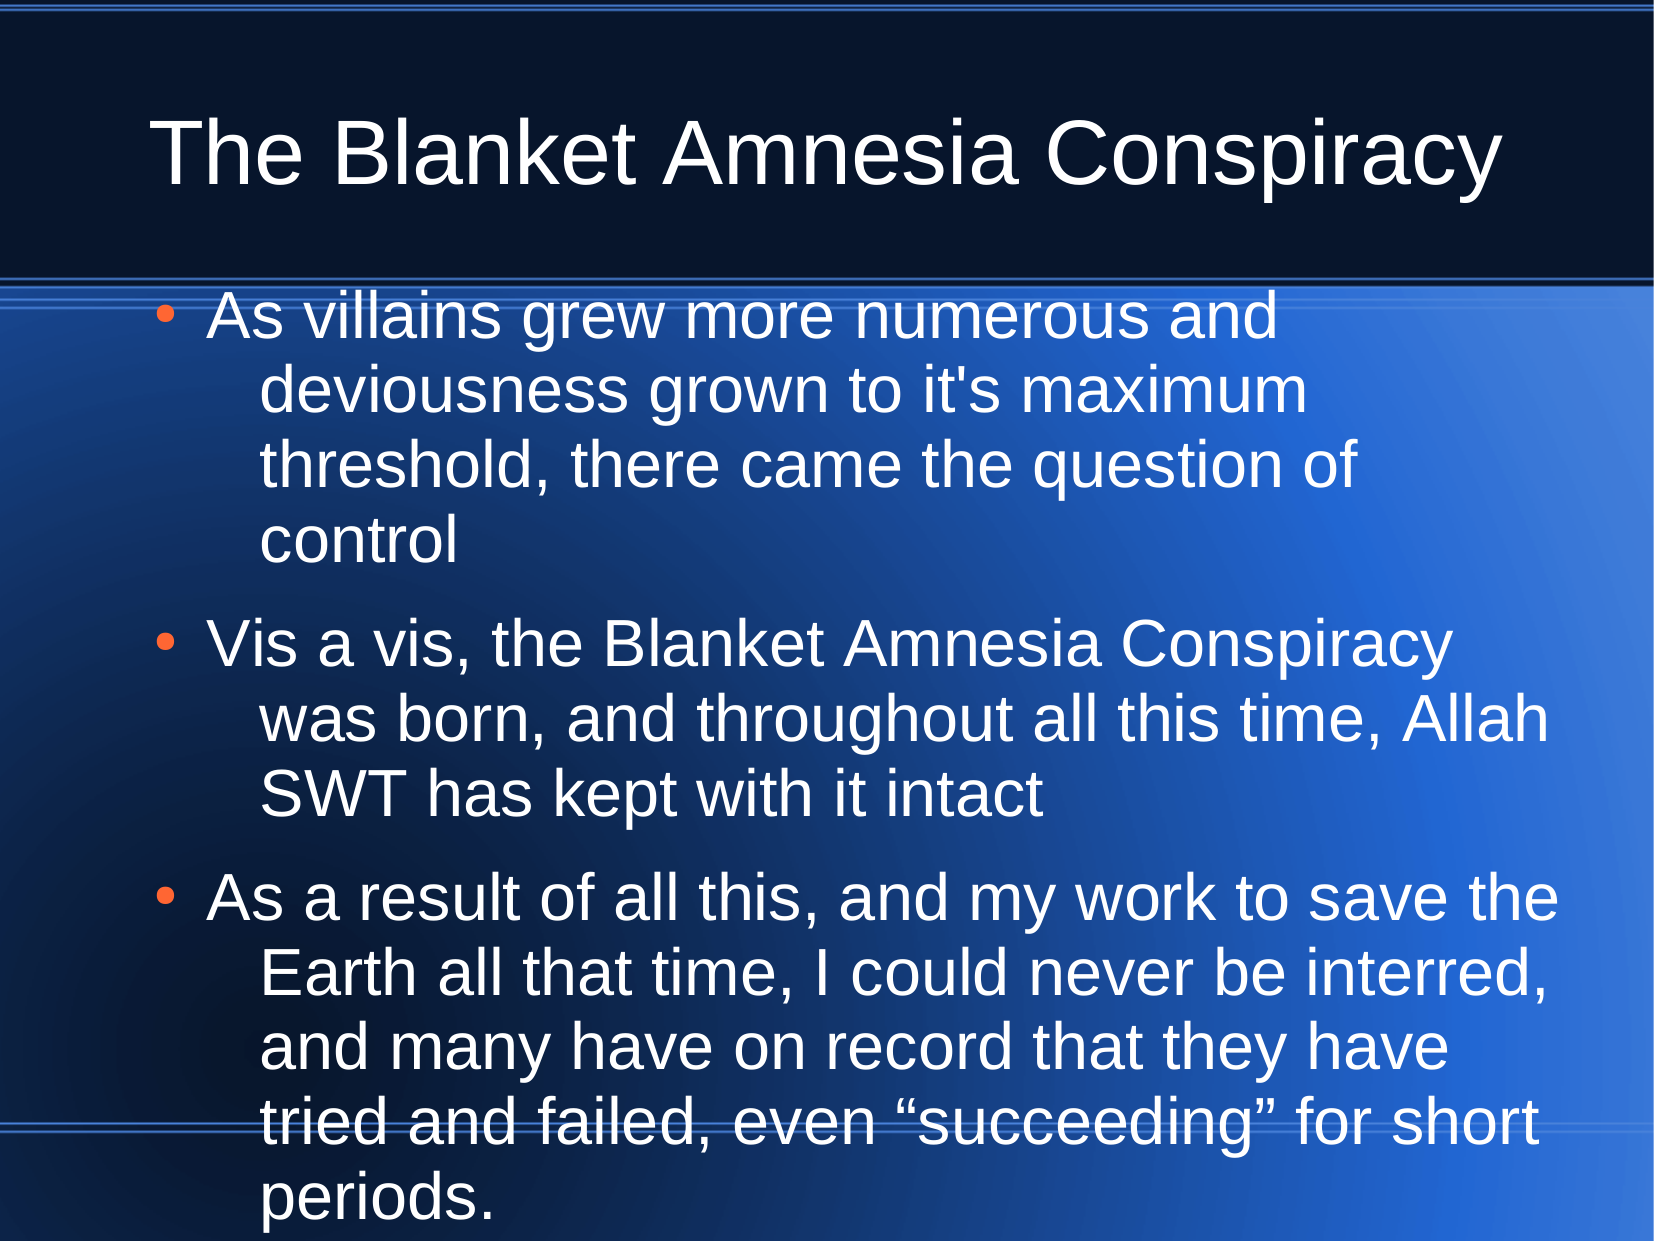

# The Blanket Amnesia Conspiracy
As villains grew more numerous and deviousness grown to it's maximum threshold, there came the question of control
Vis a vis, the Blanket Amnesia Conspiracy was born, and throughout all this time, Allah SWT has kept with it intact
As a result of all this, and my work to save the Earth all that time, I could never be interred, and many have on record that they have tried and failed, even “succeeding” for short periods.